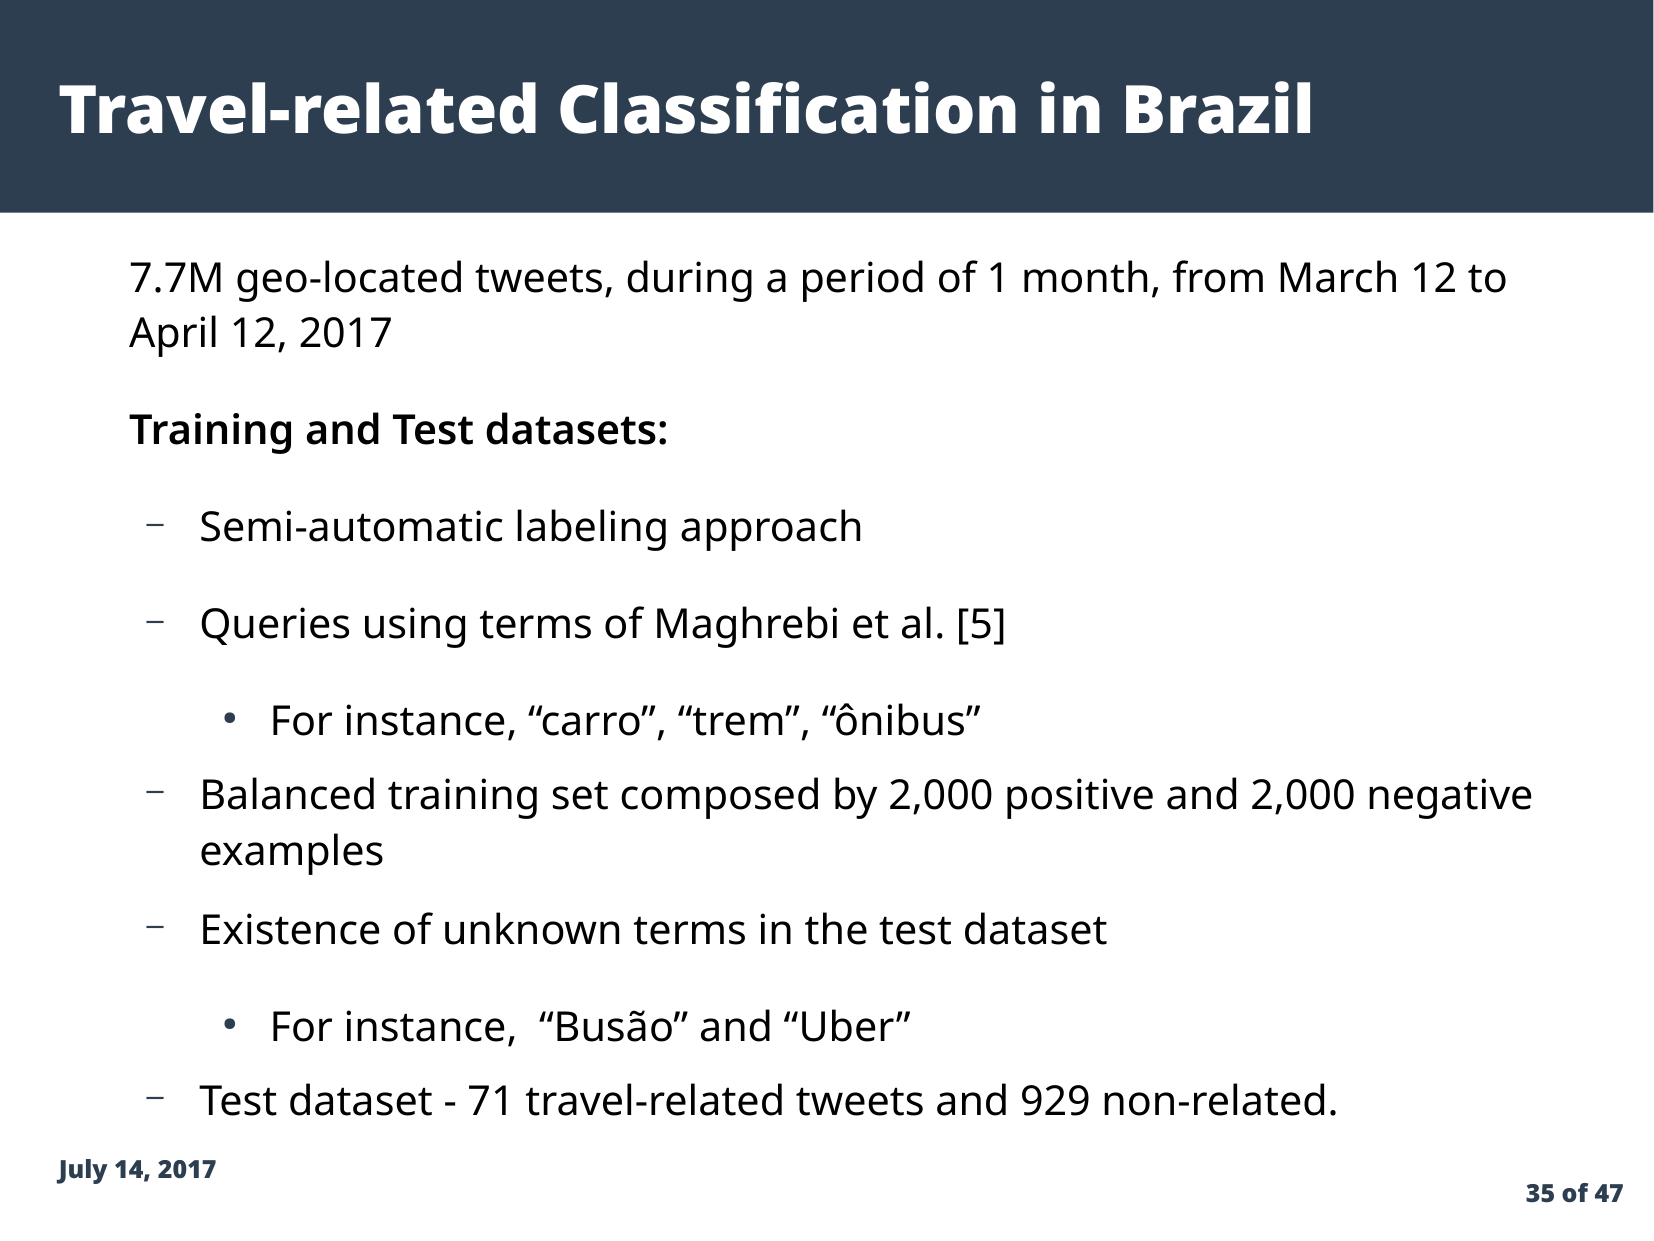

# Travel-related Classification in Brazil
7.7M geo-located tweets, during a period of 1 month, from March 12 to April 12, 2017
Training and Test datasets:
Semi-automatic labeling approach
Queries using terms of Maghrebi et al. [5]
For instance, “carro”, “trem”, “ônibus”
Balanced training set composed by 2,000 positive and 2,000 negative examples
Existence of unknown terms in the test dataset
For instance, “Busão” and “Uber”
Test dataset - 71 travel-related tweets and 929 non-related.
July 14, 2017
35